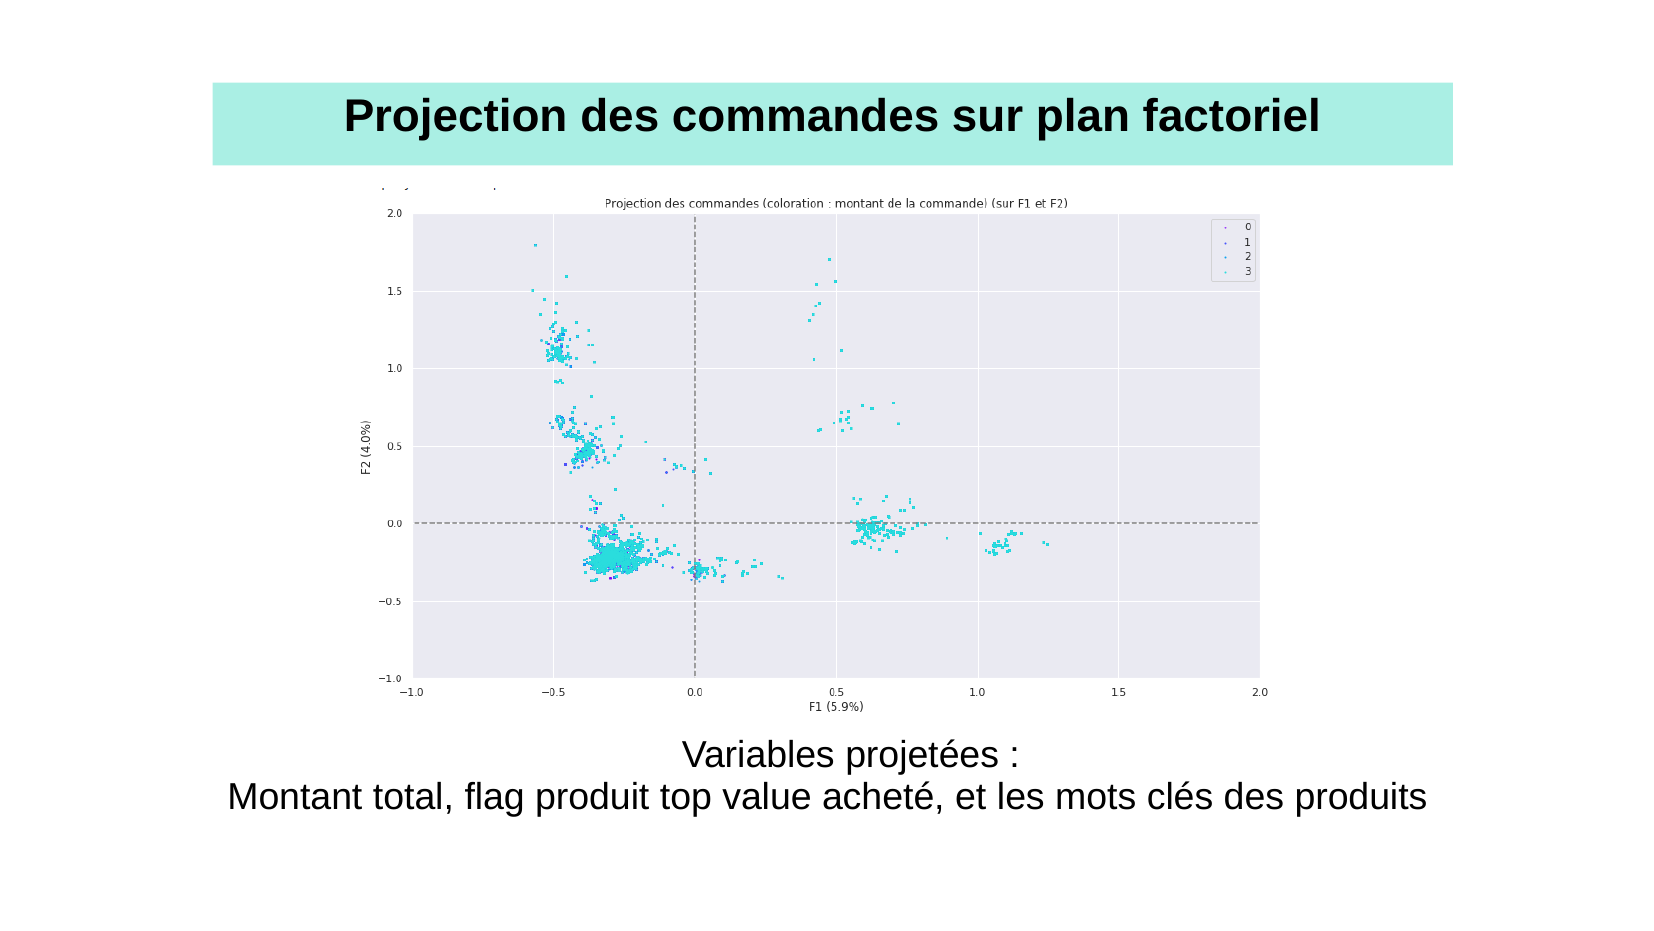

Projection des commandes sur plan factoriel
Variables projetées :
Montant total, flag produit top value acheté, et les mots clés des produits